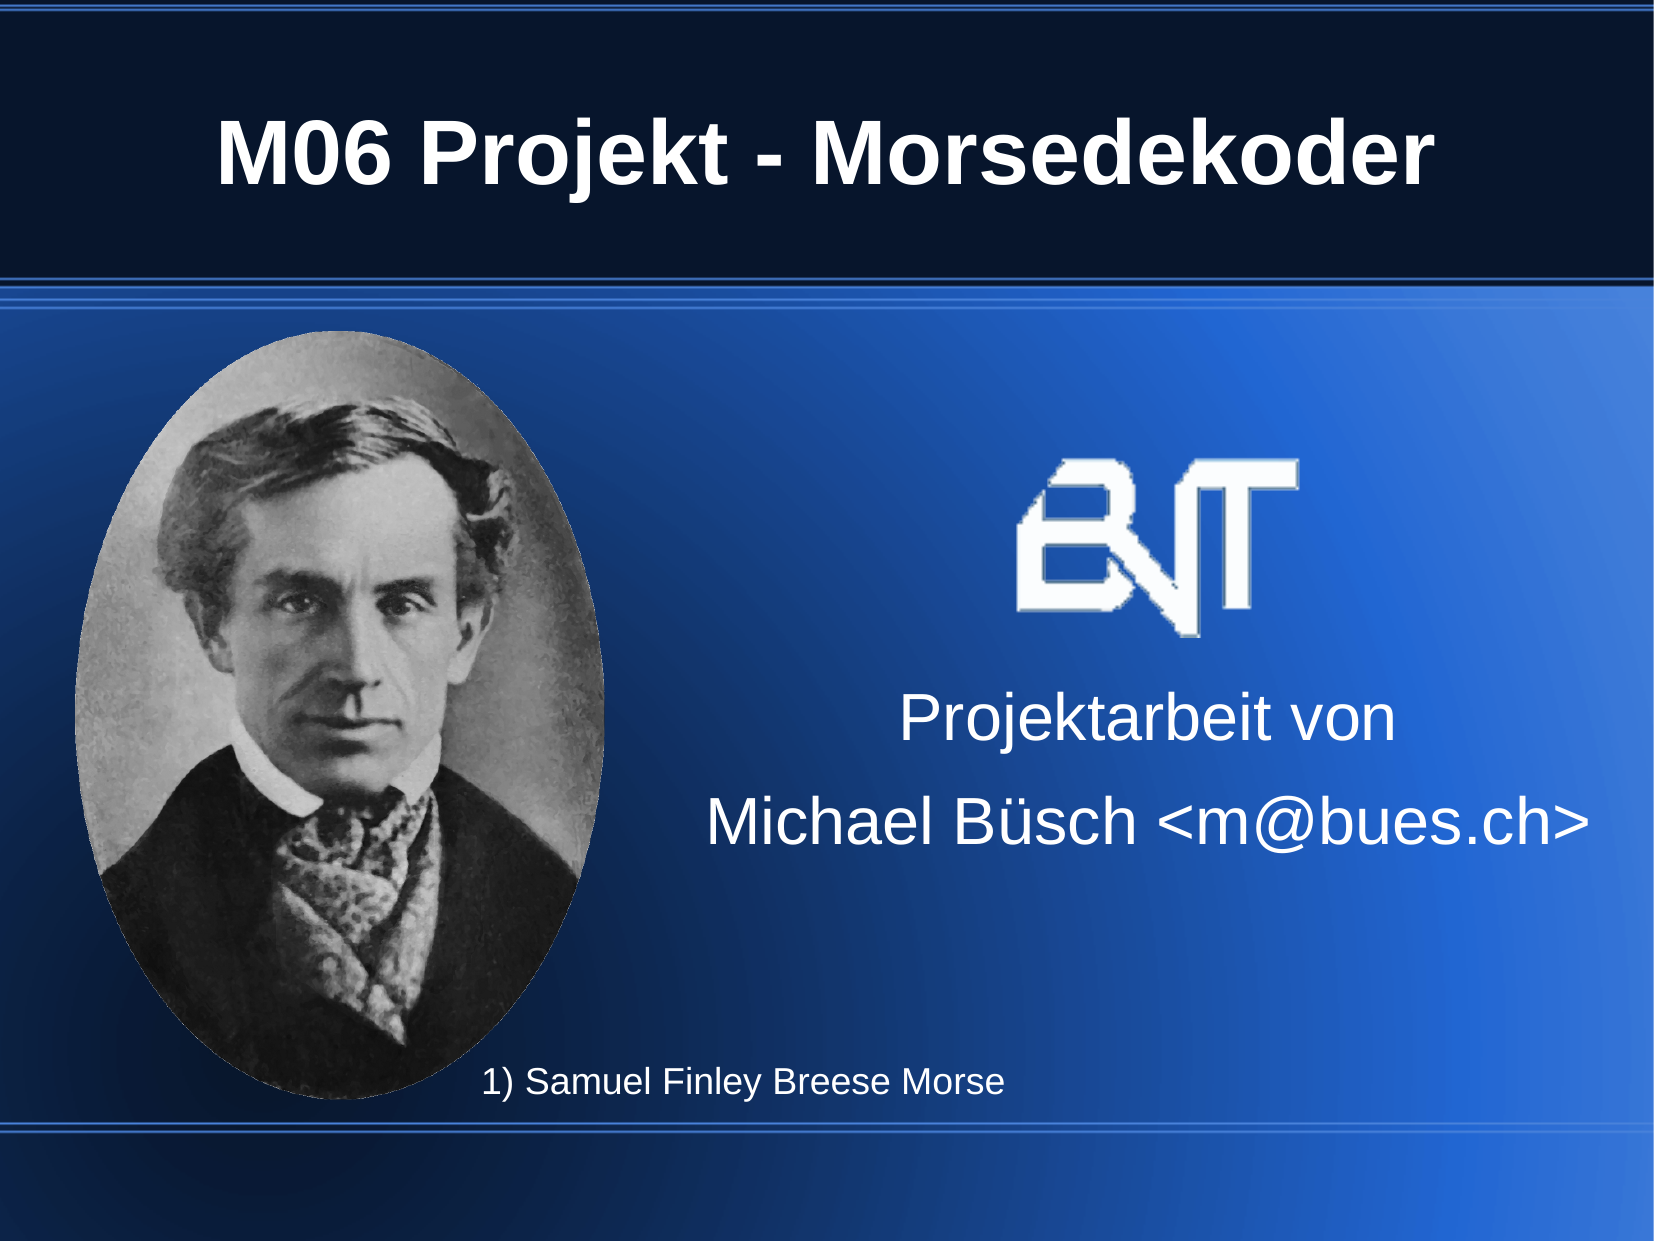

# M06 Projekt - Morsedekoder
Projektarbeit von
Michael Büsch <m@bues.ch>
1) Samuel Finley Breese Morse